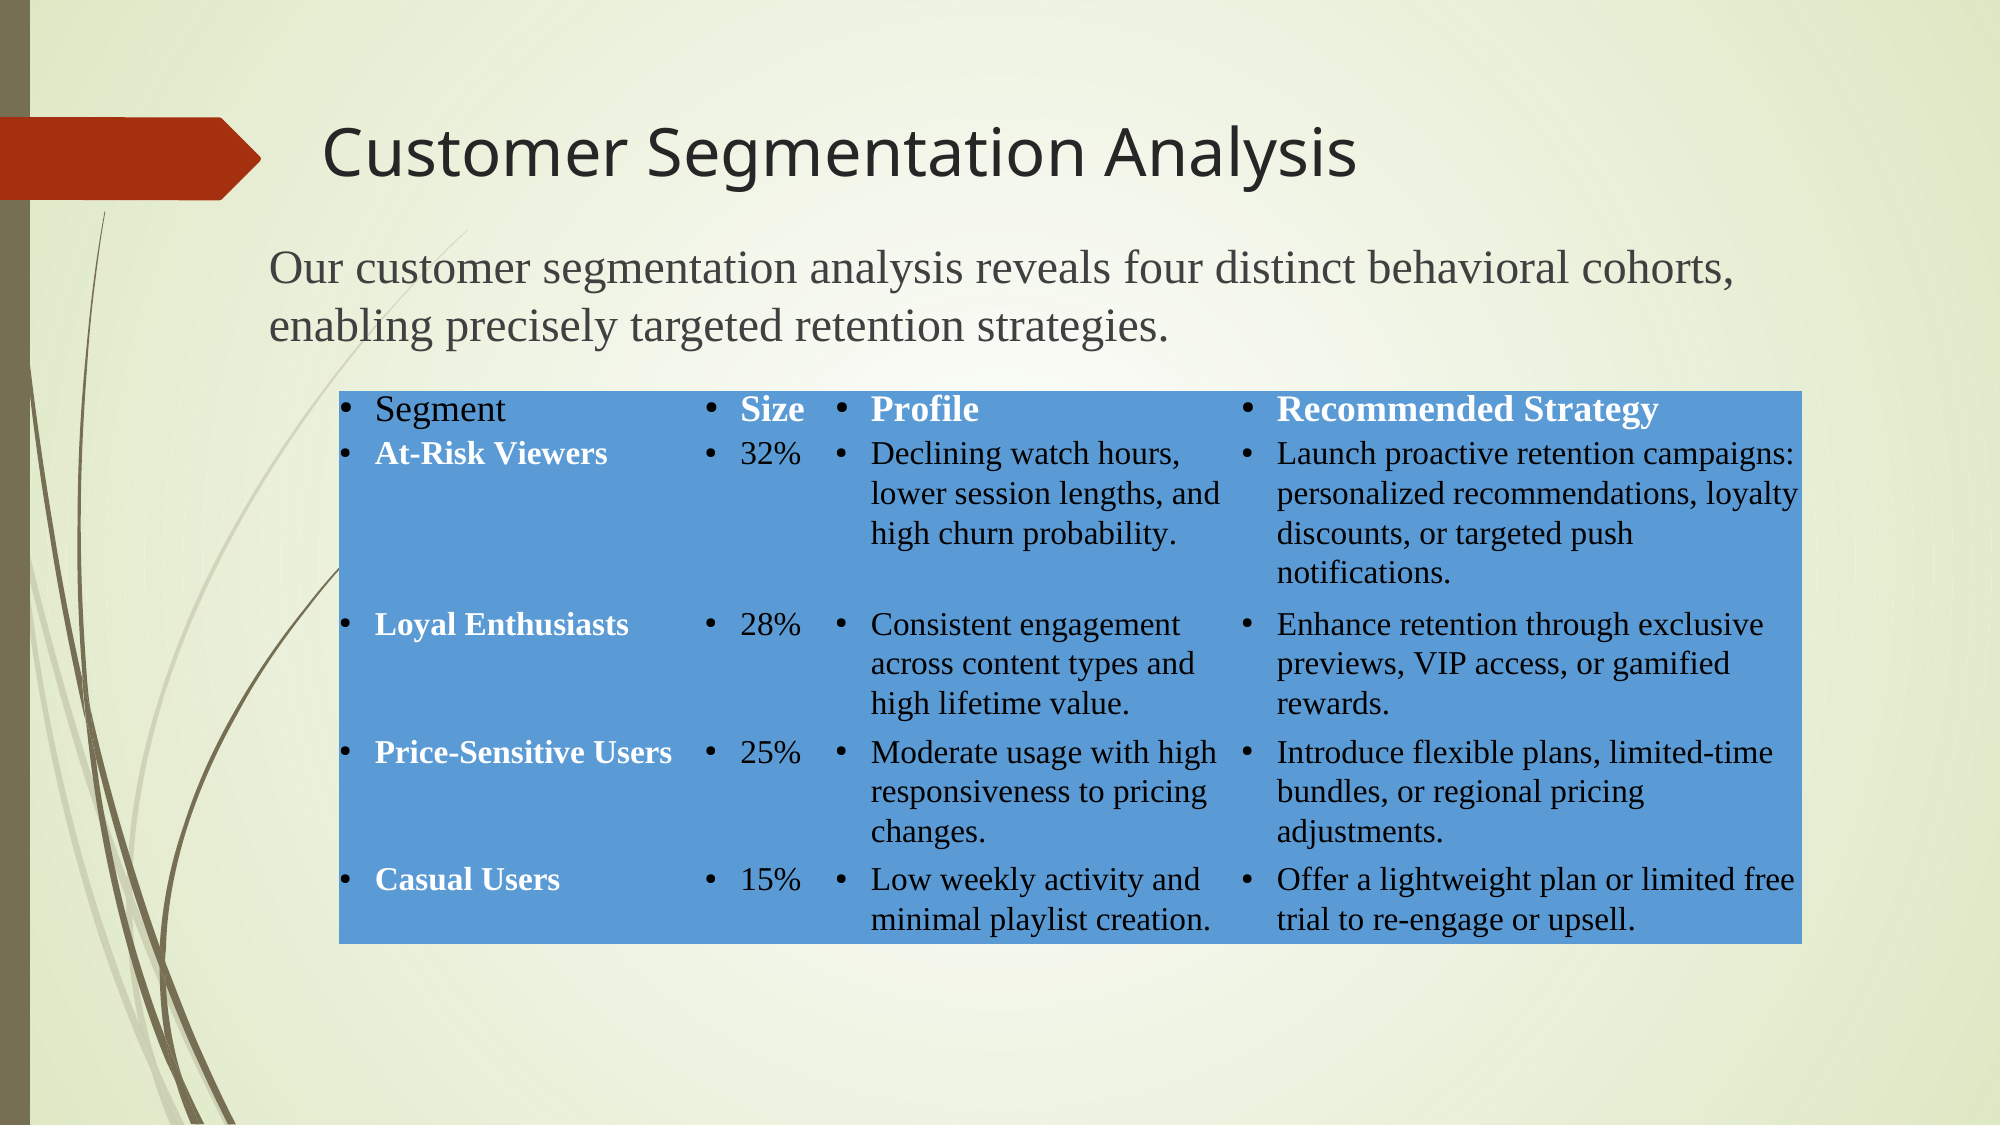

# Customer Segmentation Analysis
Our customer segmentation analysis reveals four distinct behavioral cohorts, enabling precisely targeted retention strategies.
| Segment | Size | Profile | Recommended Strategy |
| --- | --- | --- | --- |
| At-Risk Viewers | 32% | Declining watch hours, lower session lengths, and high churn probability. | Launch proactive retention campaigns: personalized recommendations, loyalty discounts, or targeted push notifications. |
| Loyal Enthusiasts | 28% | Consistent engagement across content types and high lifetime value. | Enhance retention through exclusive previews, VIP access, or gamified rewards. |
| Price-Sensitive Users | 25% | Moderate usage with high responsiveness to pricing changes. | Introduce flexible plans, limited-time bundles, or regional pricing adjustments. |
| Casual Users | 15% | Low weekly activity and minimal playlist creation. | Offer a lightweight plan or limited free trial to re-engage or upsell. |